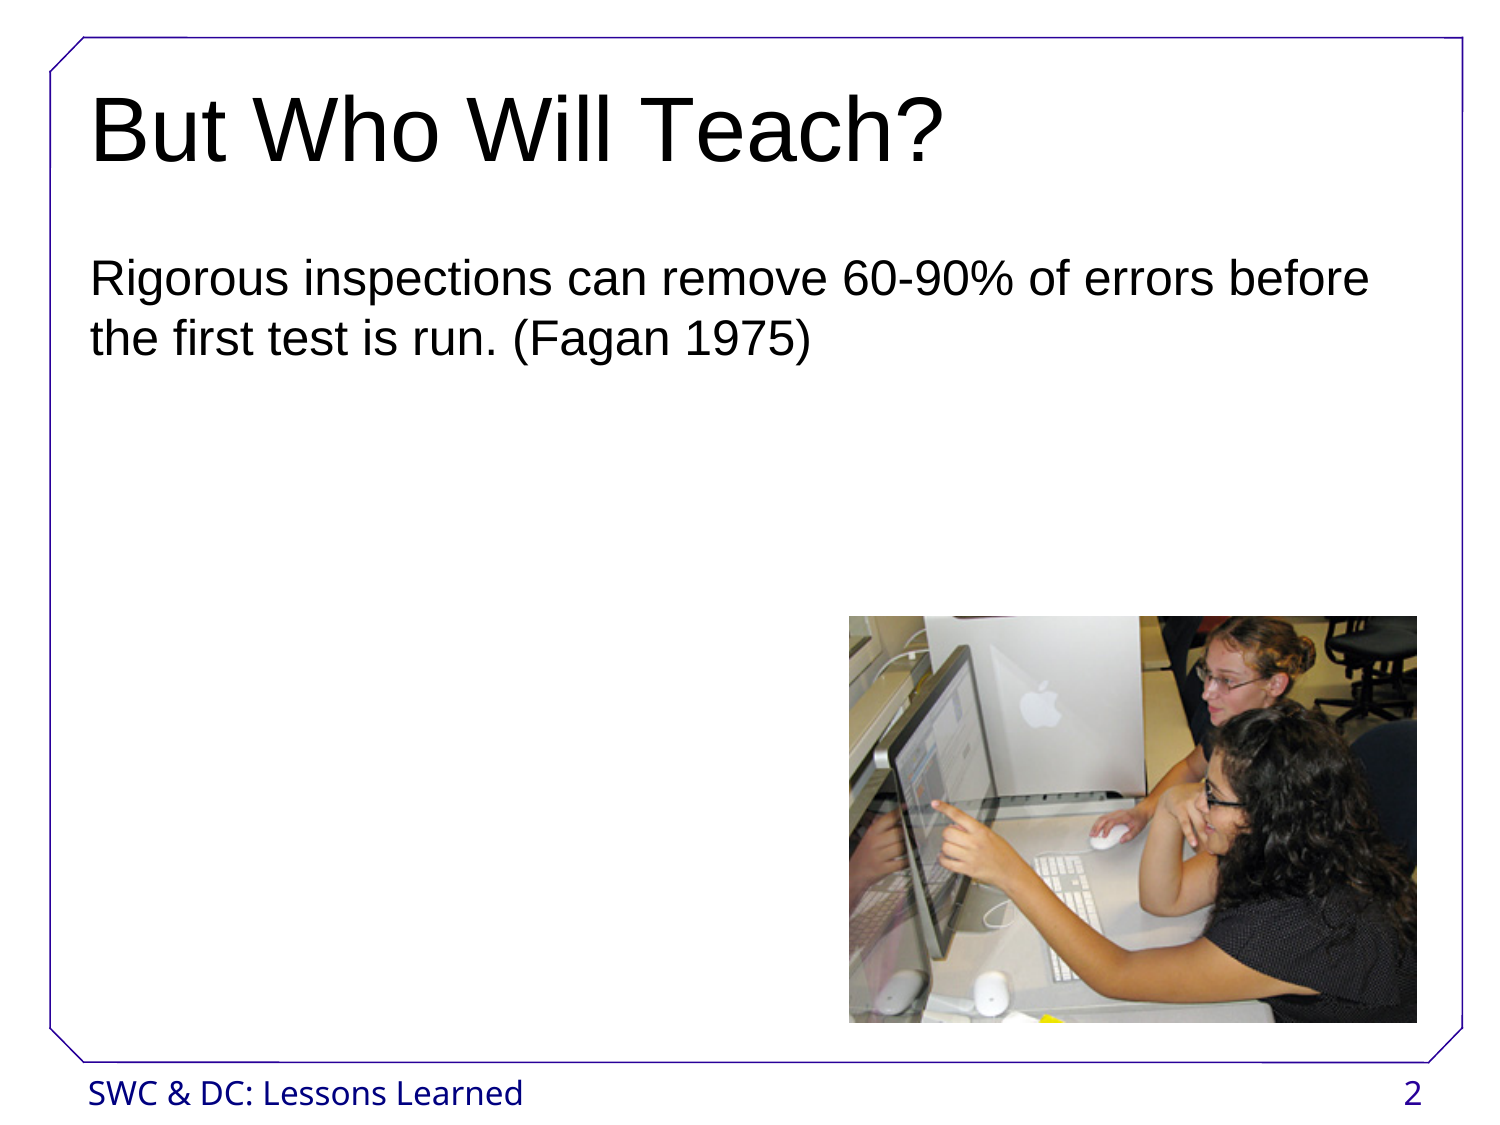

But Who Will Teach?
# Rigorous inspections can remove 60-90% of errors before the first test is run. (Fagan 1975)